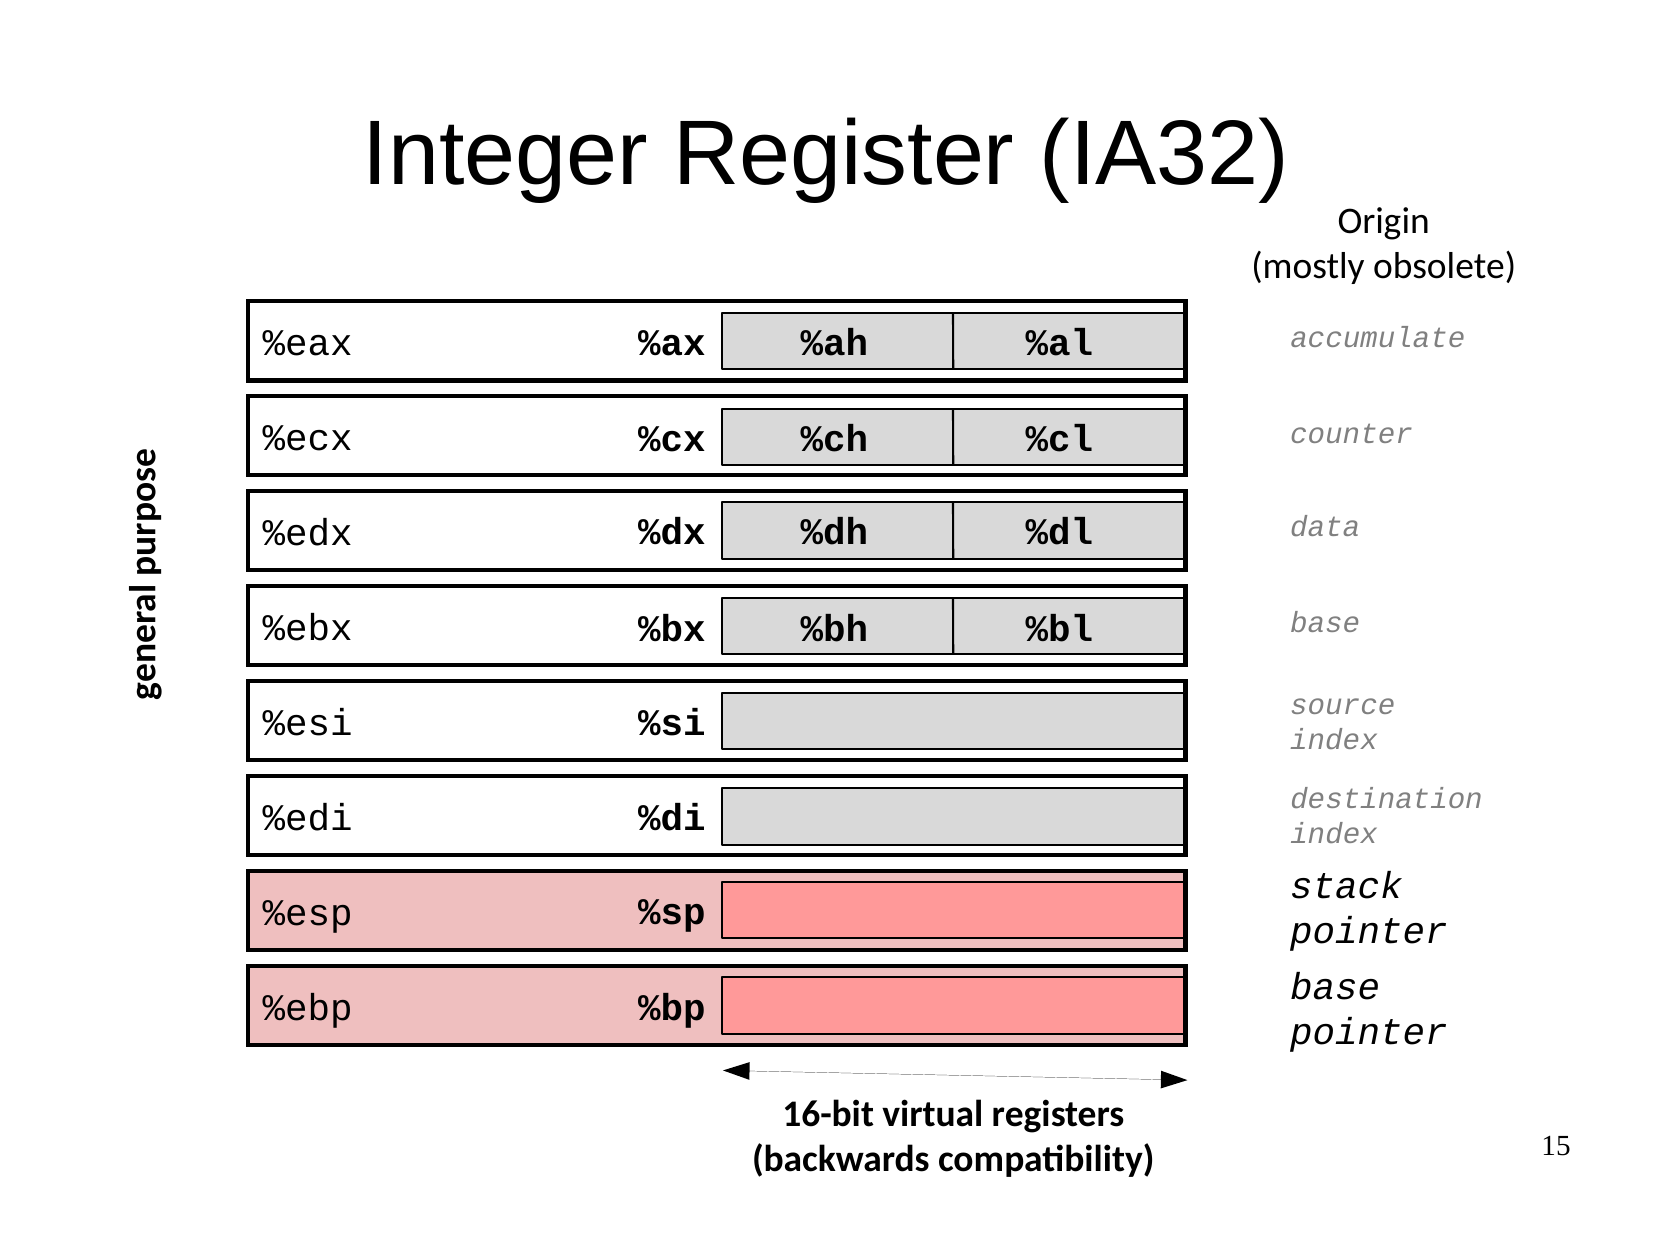

# Integer Register (IA32)
Origin
(mostly obsolete)
accumulate
counter
data
base
source
index
destination
index
stack
pointer
base
pointer
%eax
%ecx
%edx
%ebx
%esi
%edi
%esp
%ebp
%ax
%ah
%al
%cx
%ch
%cl
%dx
%dh
%dl
general purpose
%bx
%bh
%bl
%si
%di
%sp
%bp
16-bit virtual registers
(backwards compatibility)
15